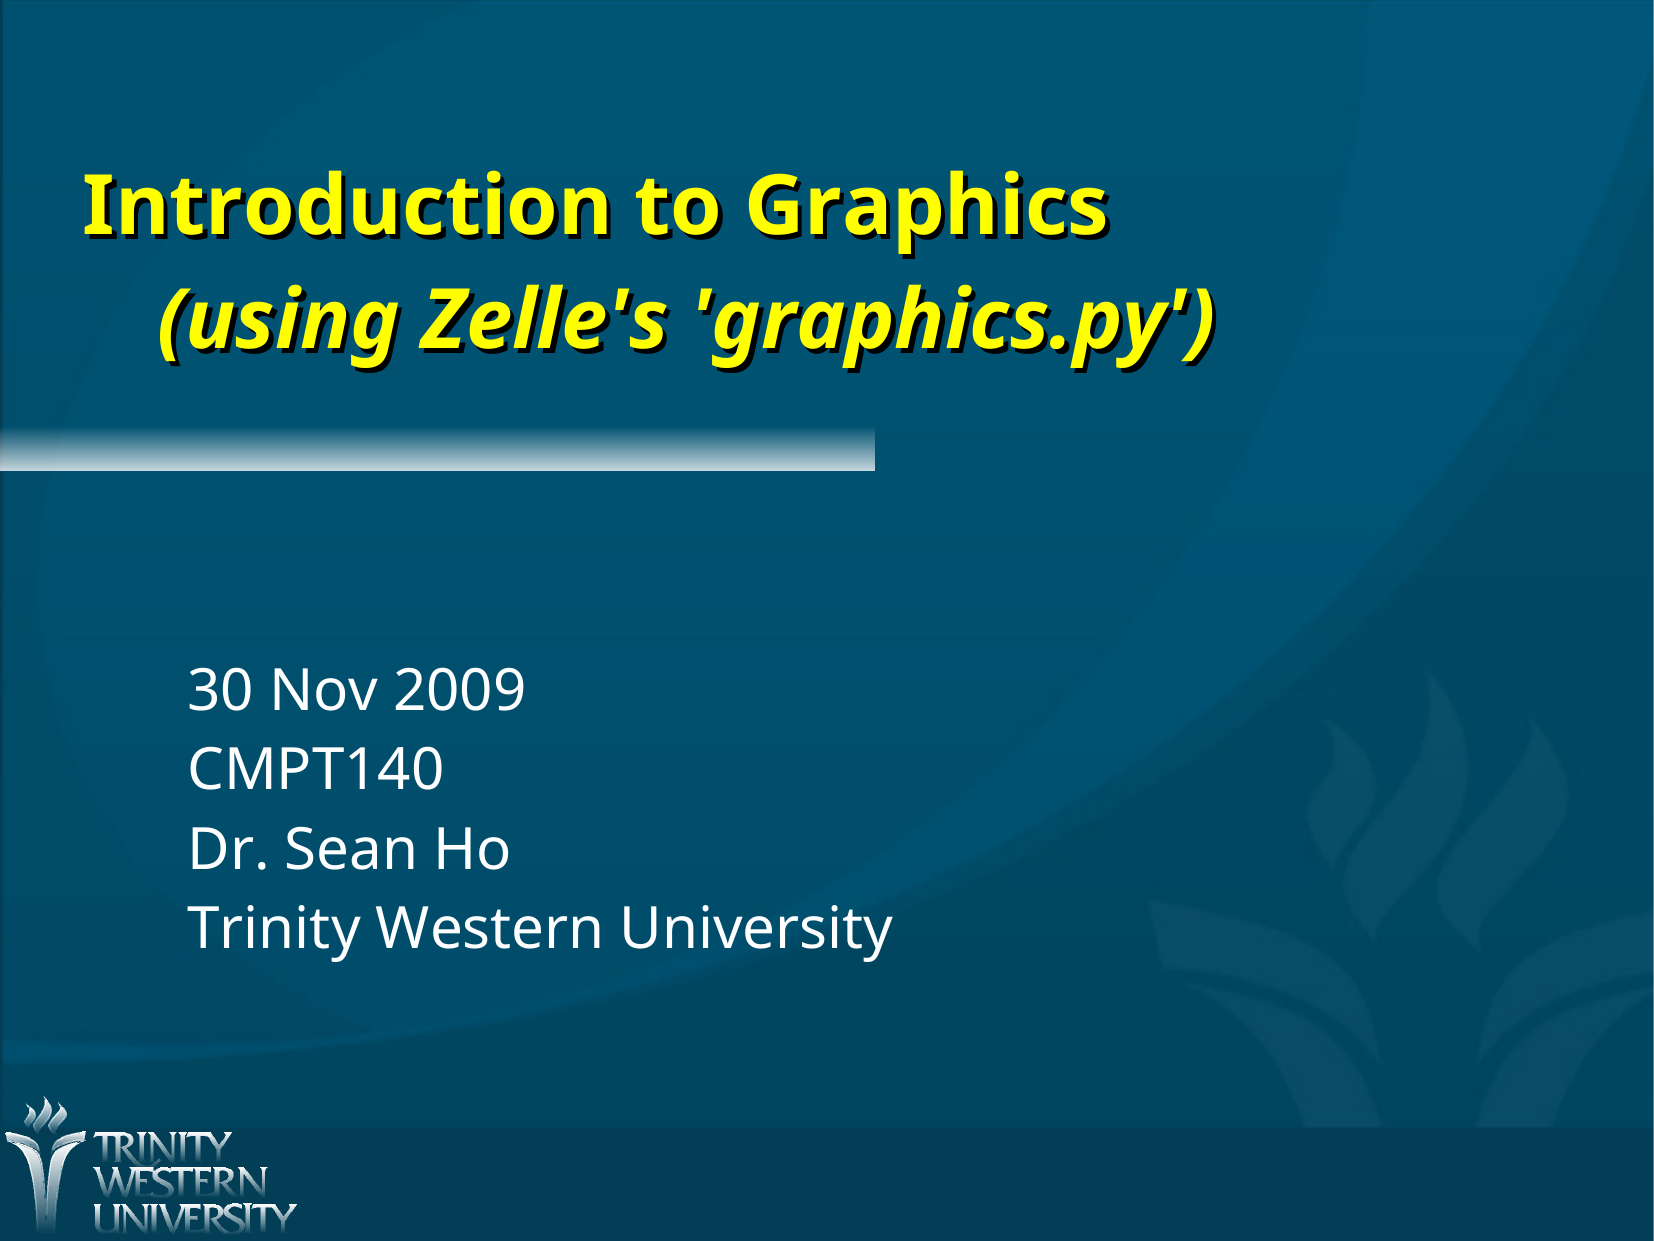

# Introduction to Graphics (using Zelle's 'graphics.py')
30 Nov 2009
CMPT140
Dr. Sean Ho
Trinity Western University